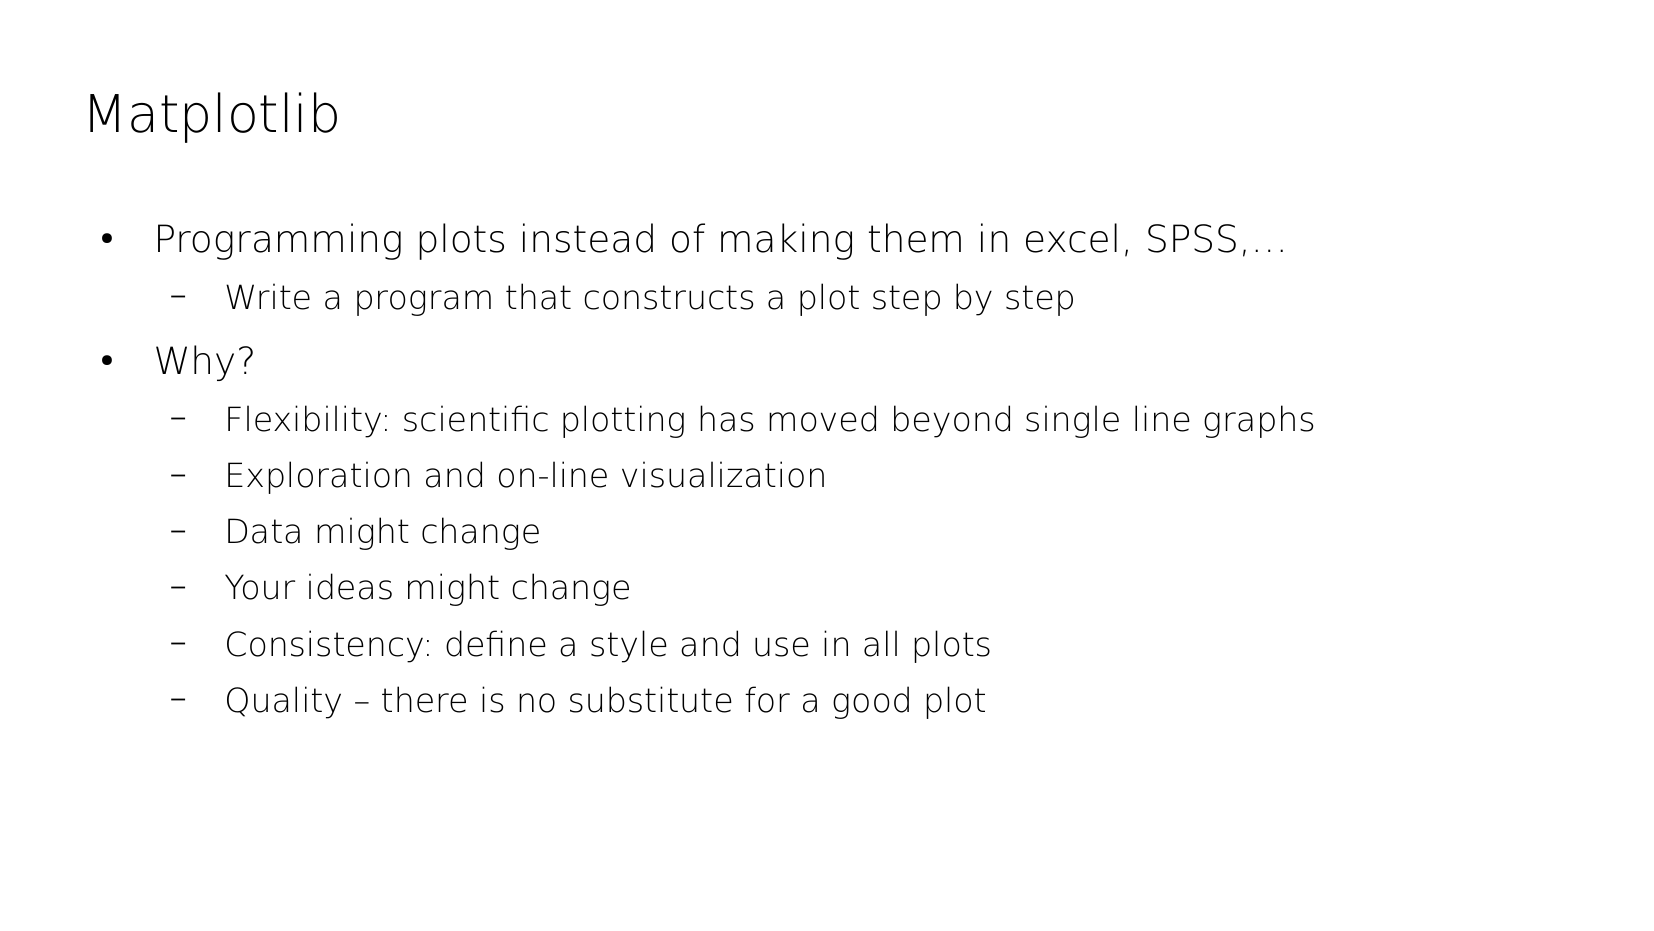

# Matplotlib
Programming plots instead of making them in excel, SPSS,…
Write a program that constructs a plot step by step
Why?
Flexibility: scientific plotting has moved beyond single line graphs
Exploration and on-line visualization
Data might change
Your ideas might change
Consistency: define a style and use in all plots
Quality – there is no substitute for a good plot